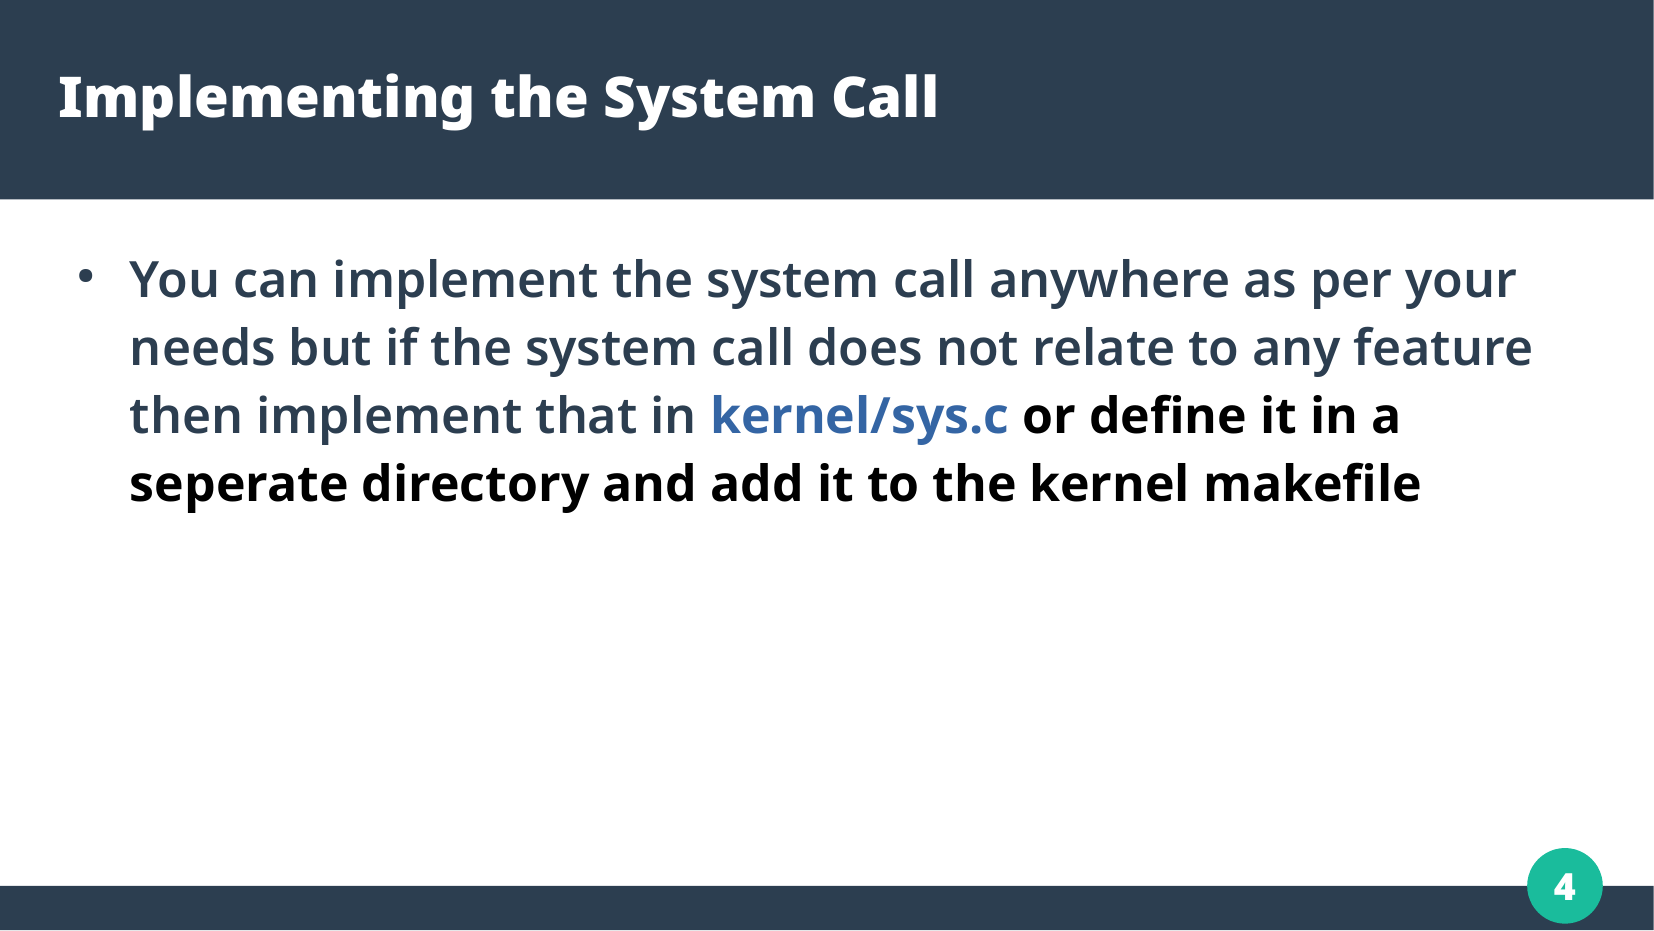

# Implementing the System Call
You can implement the system call anywhere as per your needs but if the system call does not relate to any feature then implement that in kernel/sys.c or define it in a seperate directory and add it to the kernel makefile